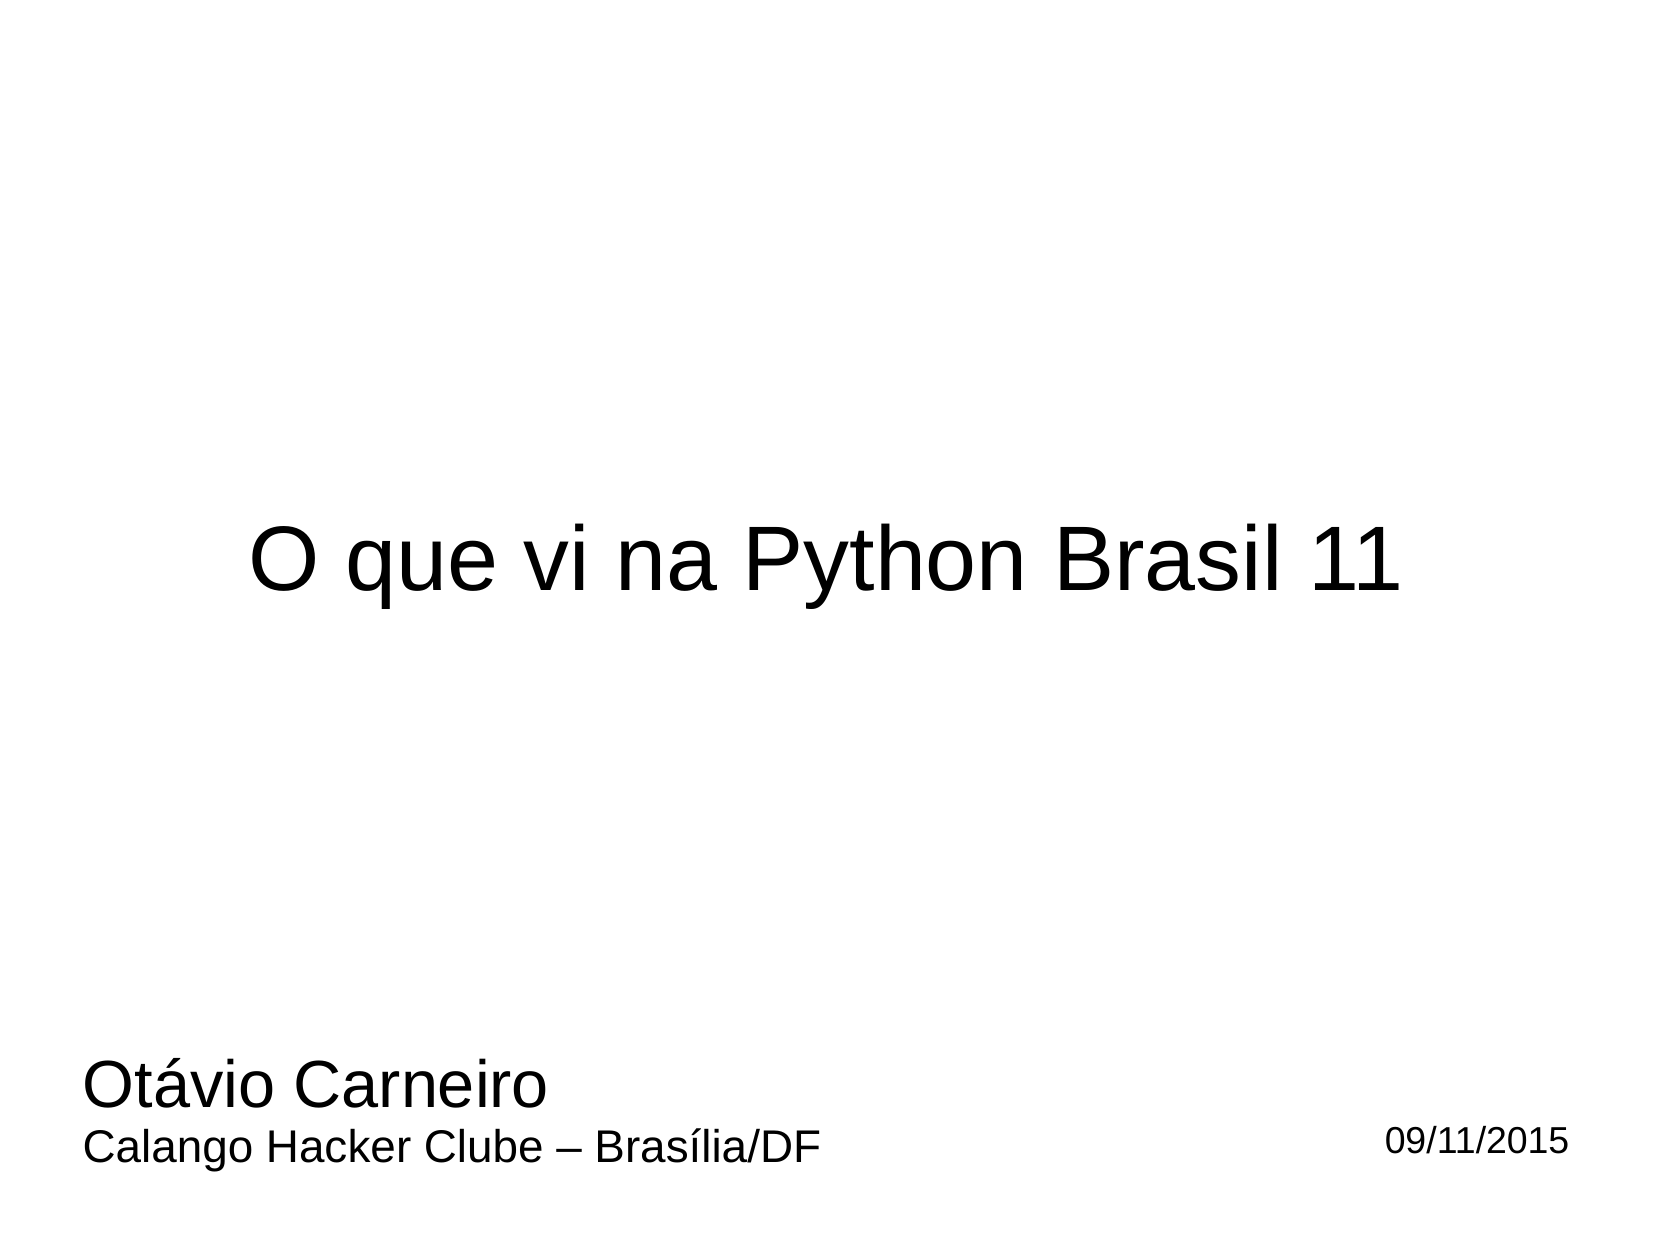

# O que vi na Python Brasil 11
Otávio Carneiro
Calango Hacker Clube – Brasília/DF
09/11/2015